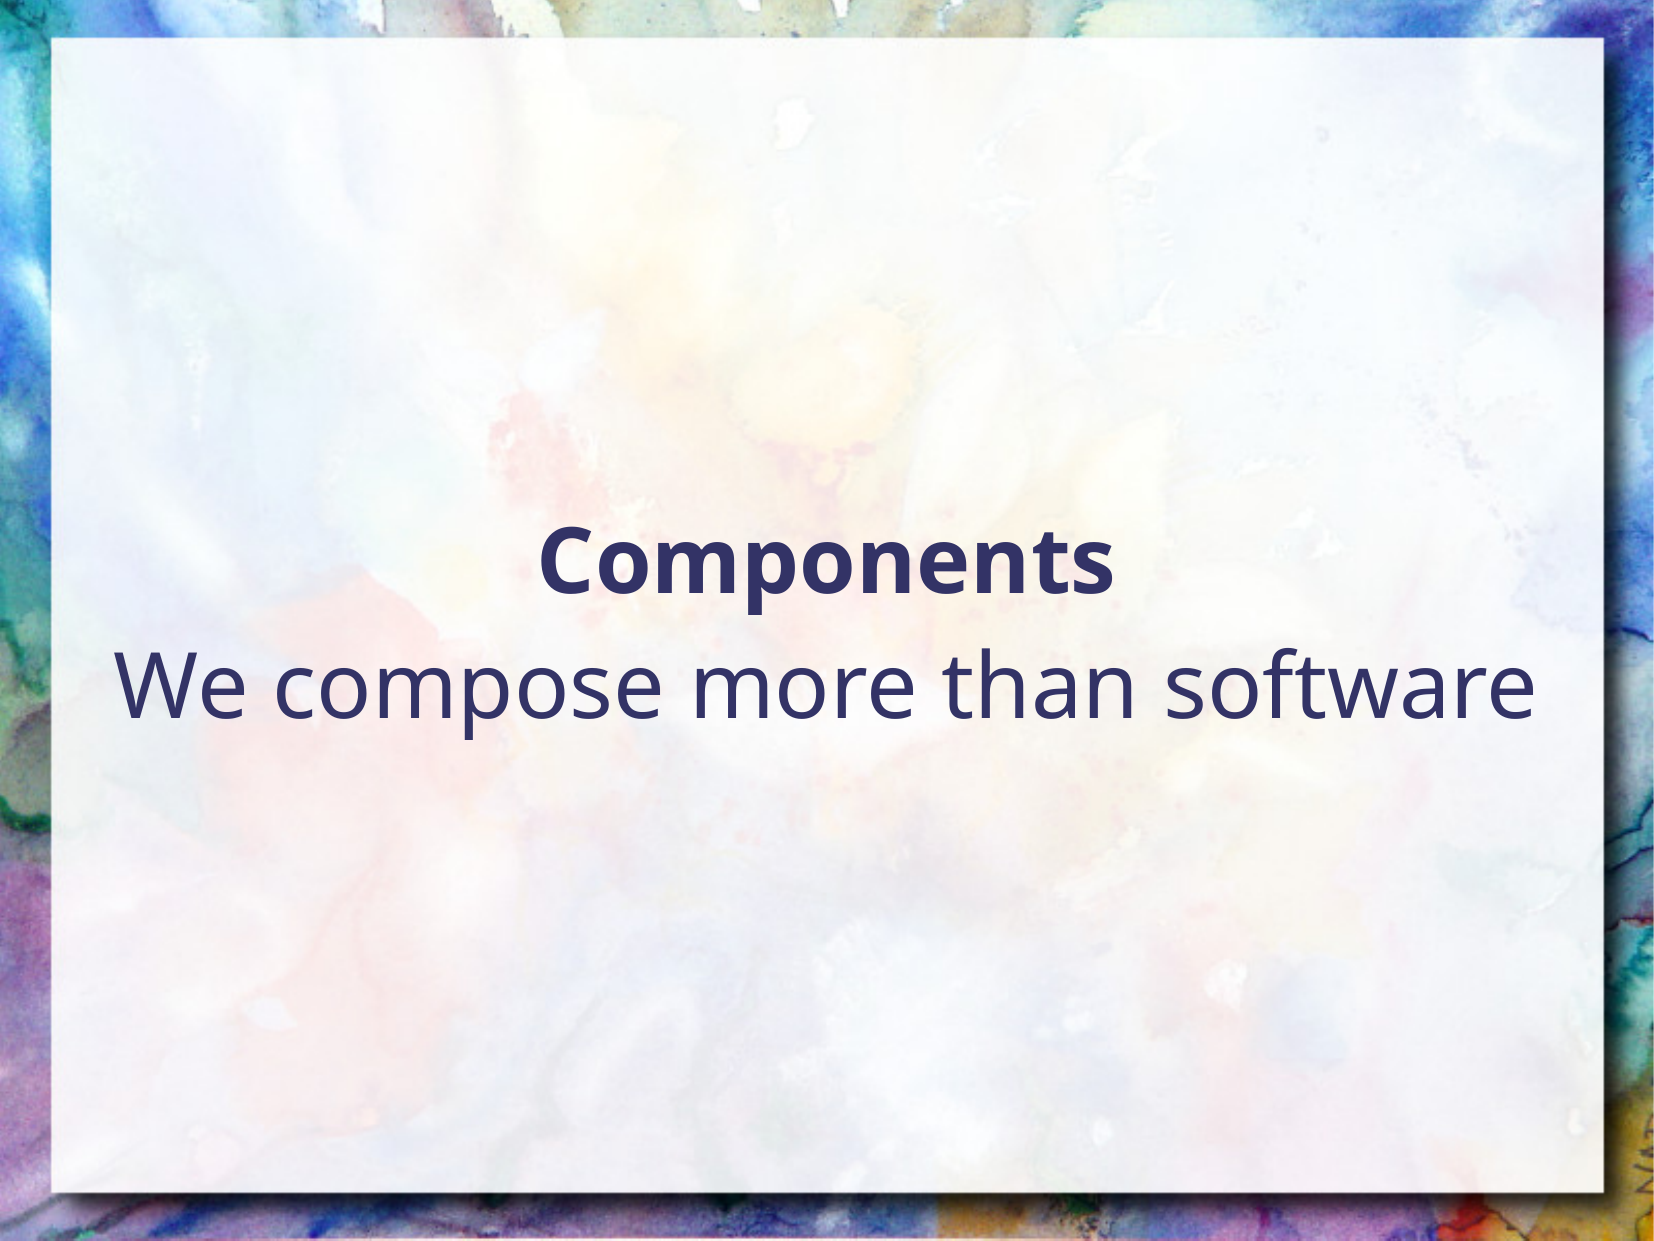

# Components We compose more than software